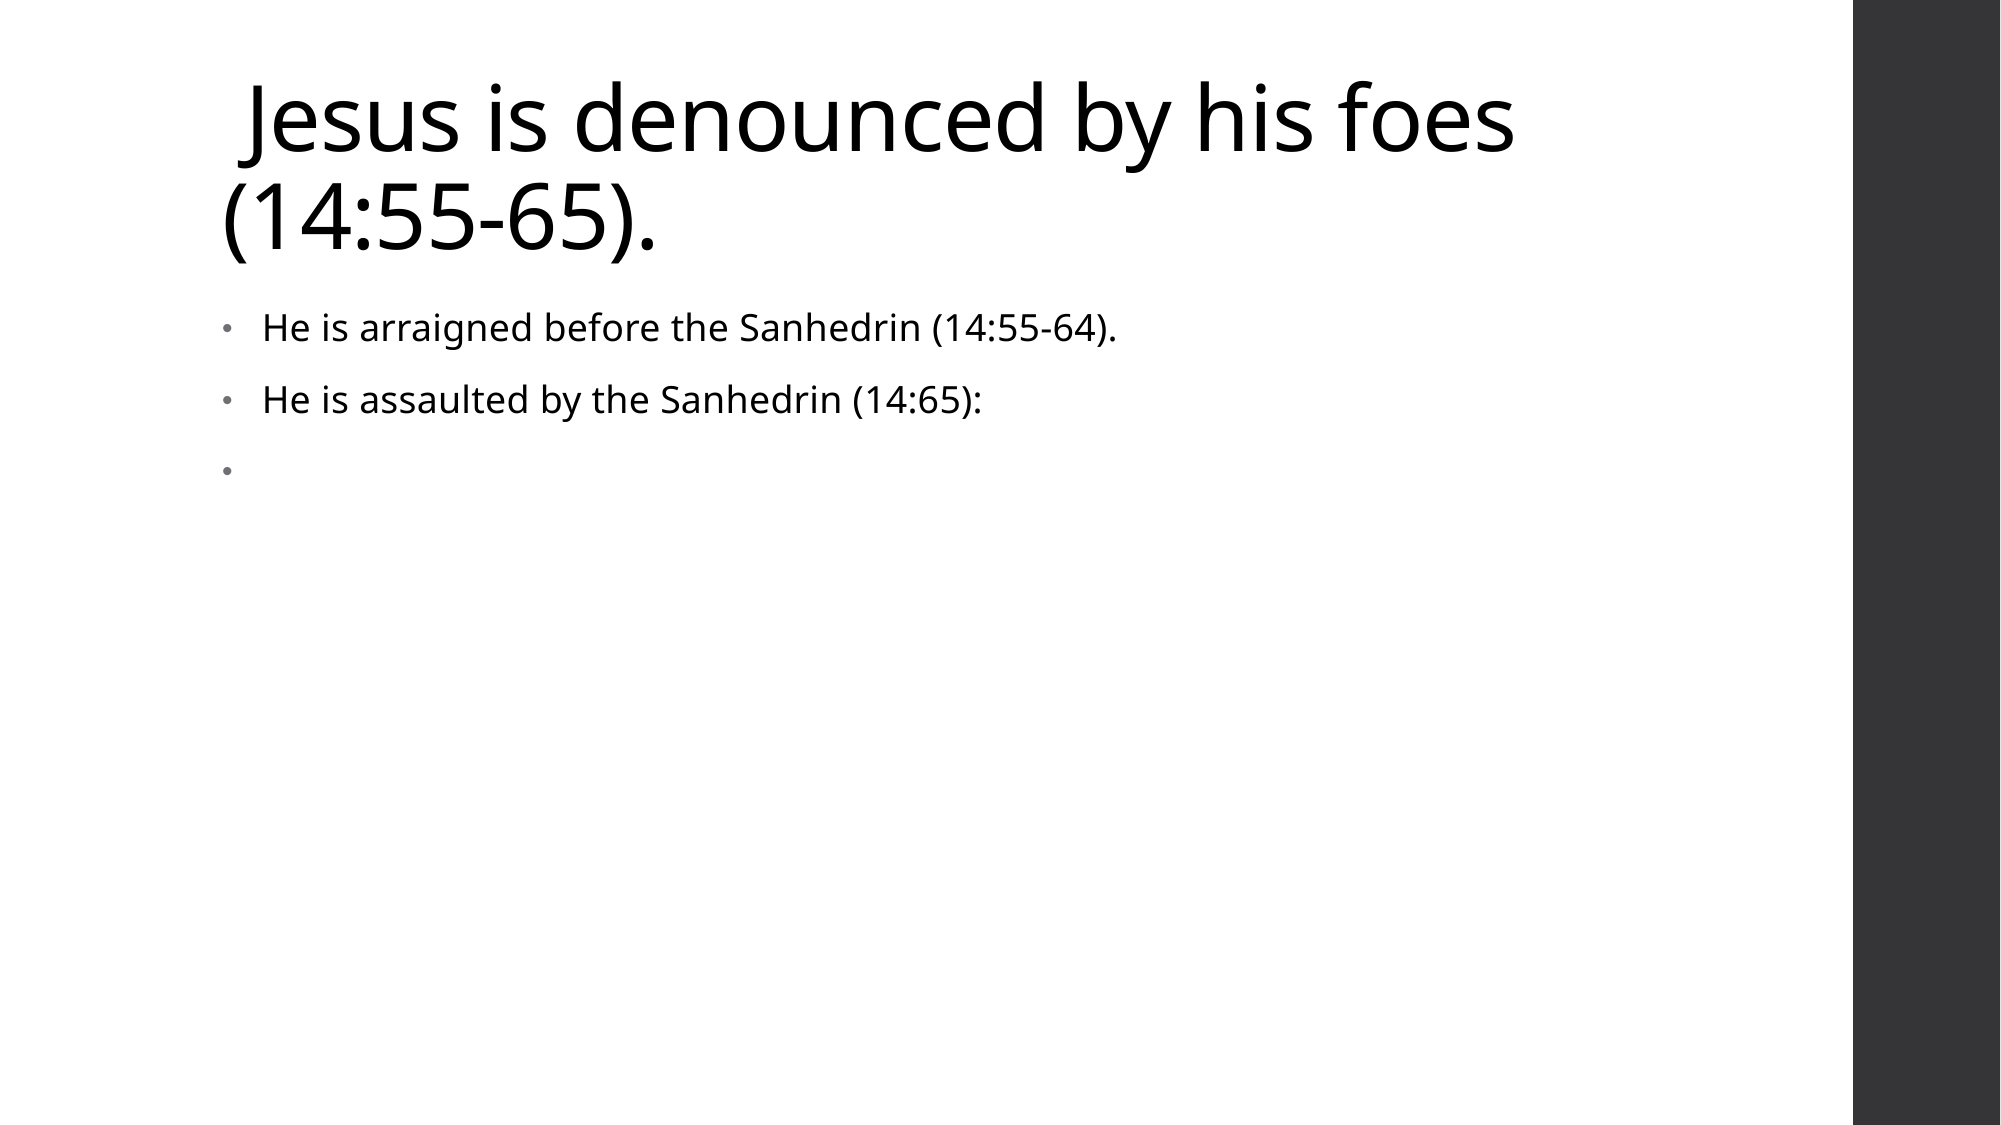

# Jesus is denounced by his foes (14:55-65).
 He is arraigned before the Sanhedrin (14:55-64).
 He is assaulted by the Sanhedrin (14:65):